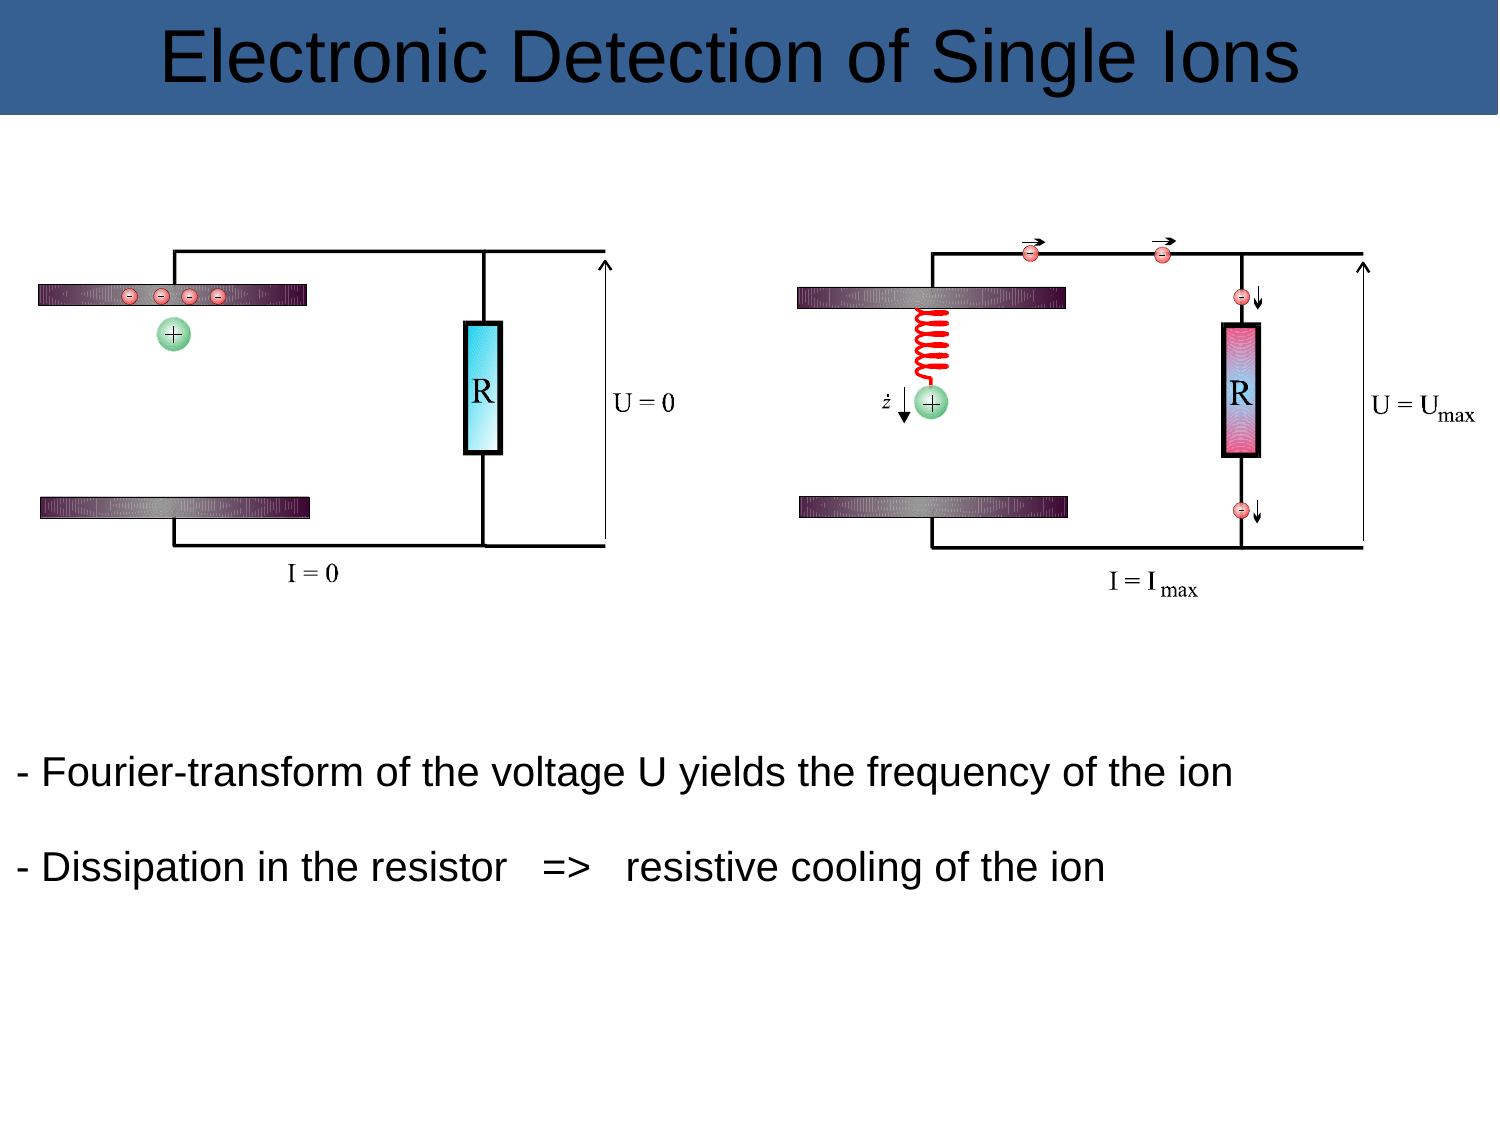

Electronic Detection of Single Ions
- Fourier-transform of the voltage U yields the frequency of the ion
- Dissipation in the resistor => resistive cooling of the ion